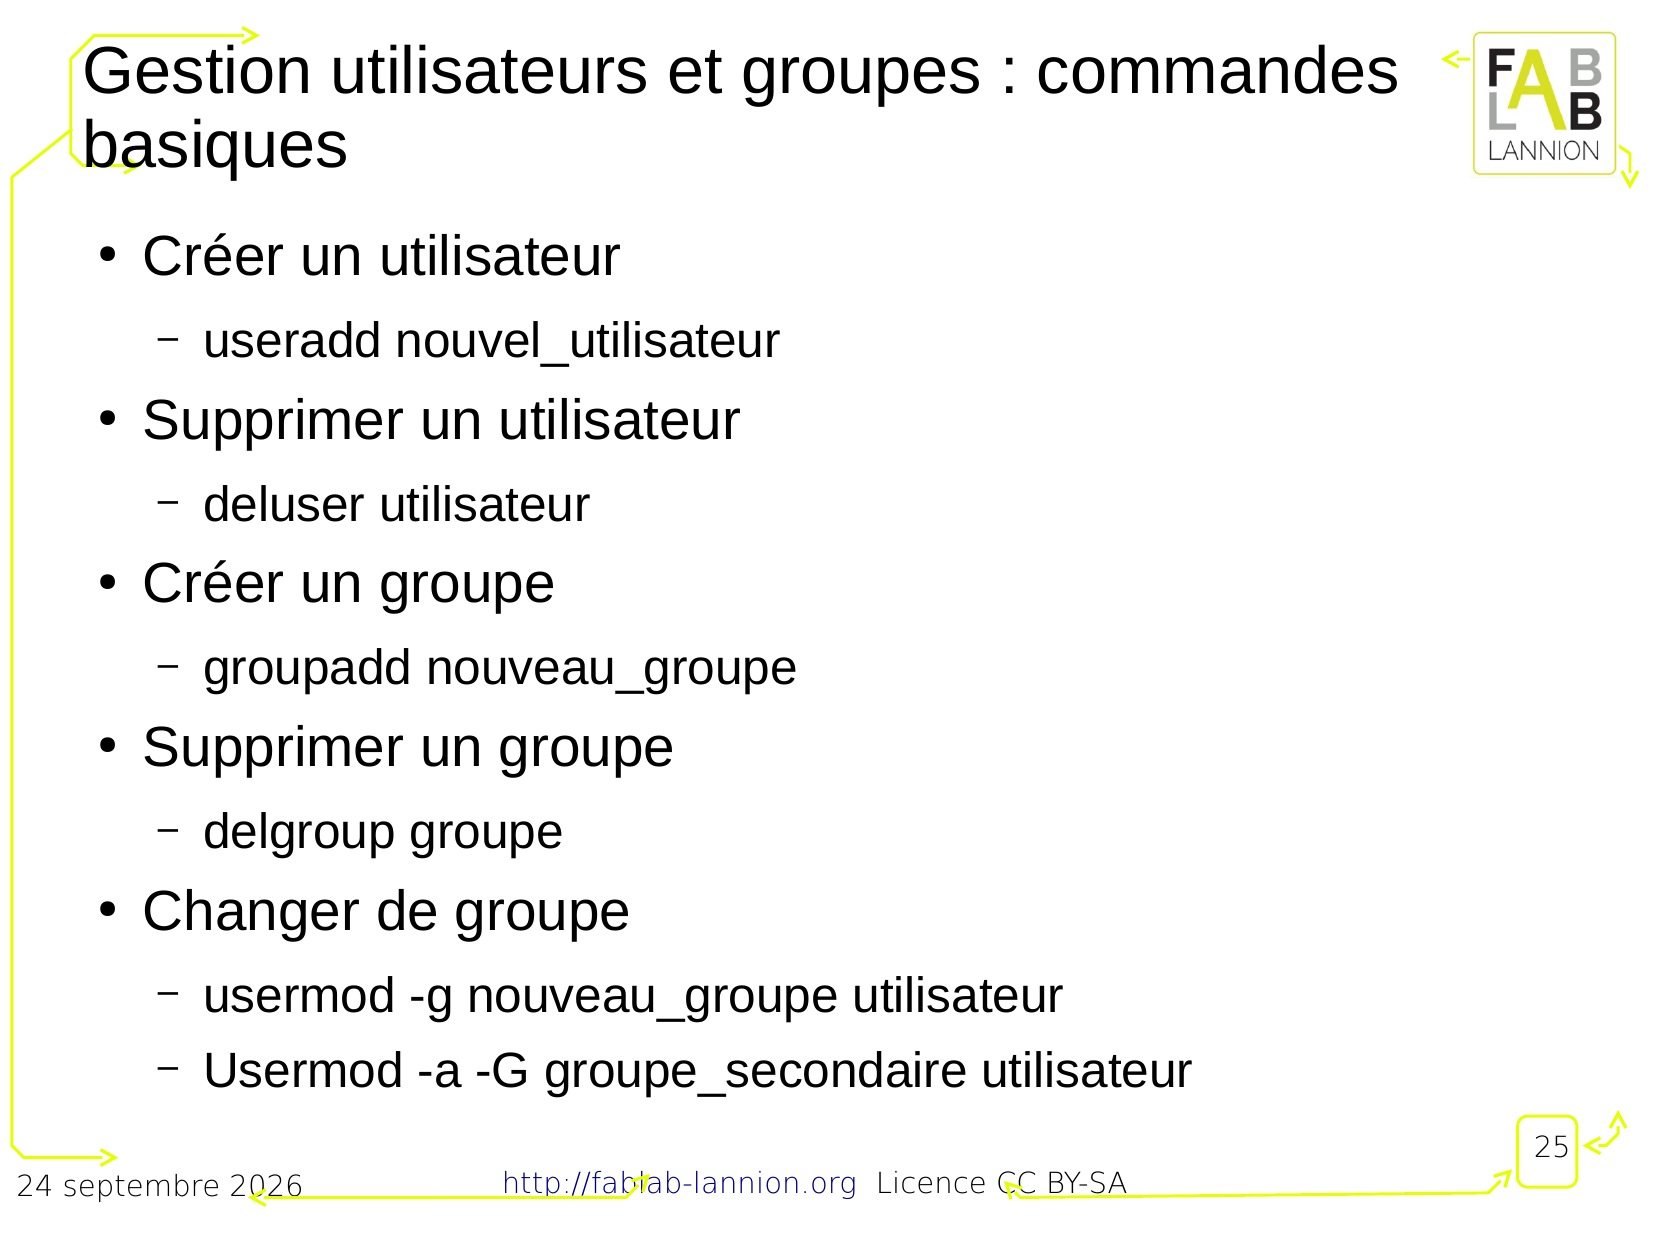

# Gestion utilisateurs et groupes : commandes basiques
Créer un utilisateur
useradd nouvel_utilisateur
Supprimer un utilisateur
deluser utilisateur
Créer un groupe
groupadd nouveau_groupe
Supprimer un groupe
delgroup groupe
Changer de groupe
usermod -g nouveau_groupe utilisateur
Usermod -a -G groupe_secondaire utilisateur
25